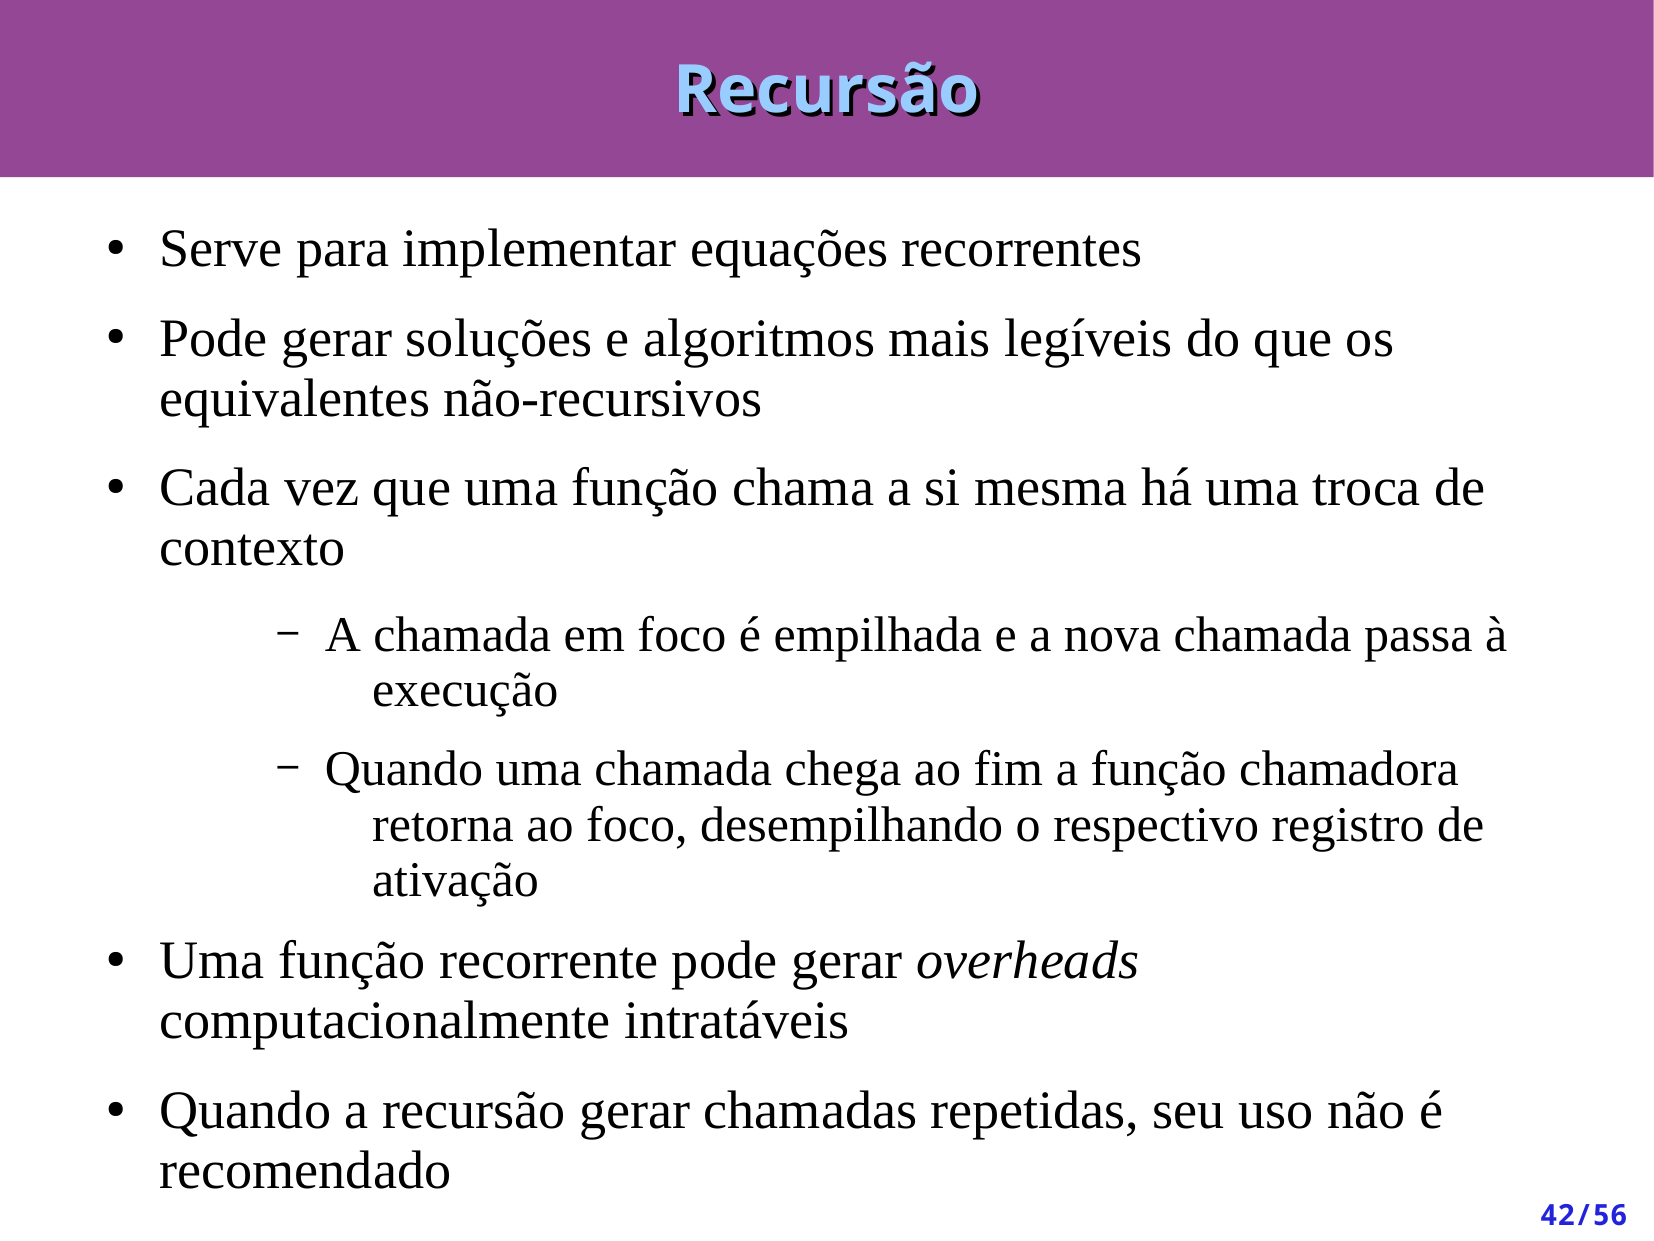

# Recursão
Serve para implementar equações recorrentes
Pode gerar soluções e algoritmos mais legíveis do que os equivalentes não-recursivos
Cada vez que uma função chama a si mesma há uma troca de contexto
A chamada em foco é empilhada e a nova chamada passa à execução
Quando uma chamada chega ao fim a função chamadora retorna ao foco, desempilhando o respectivo registro de ativação
Uma função recorrente pode gerar overheads computacionalmente intratáveis
Quando a recursão gerar chamadas repetidas, seu uso não é recomendado
42